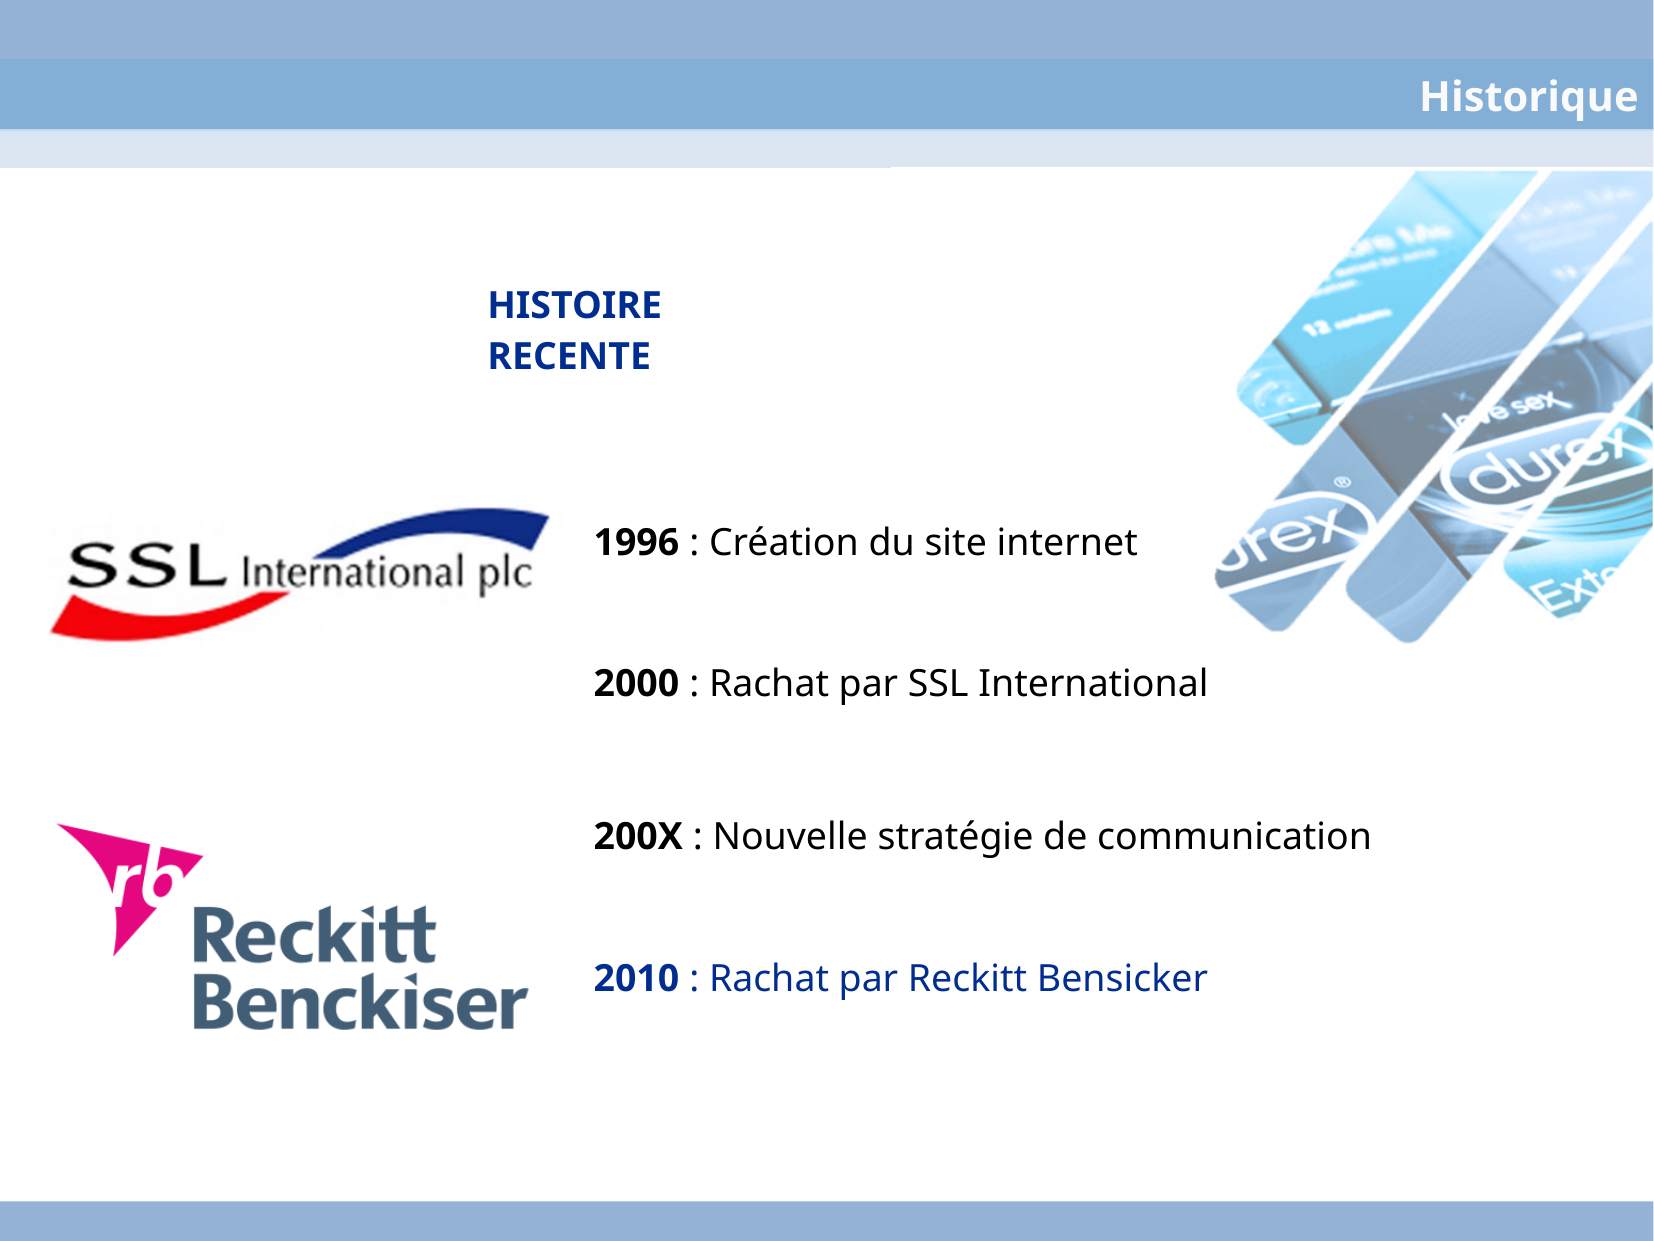

Historique
HISTOIRE RECENTE
1996 : Création du site internet
2000 : Rachat par SSL International
200X : Nouvelle stratégie de communication
2010 : Rachat par Reckitt Bensicker